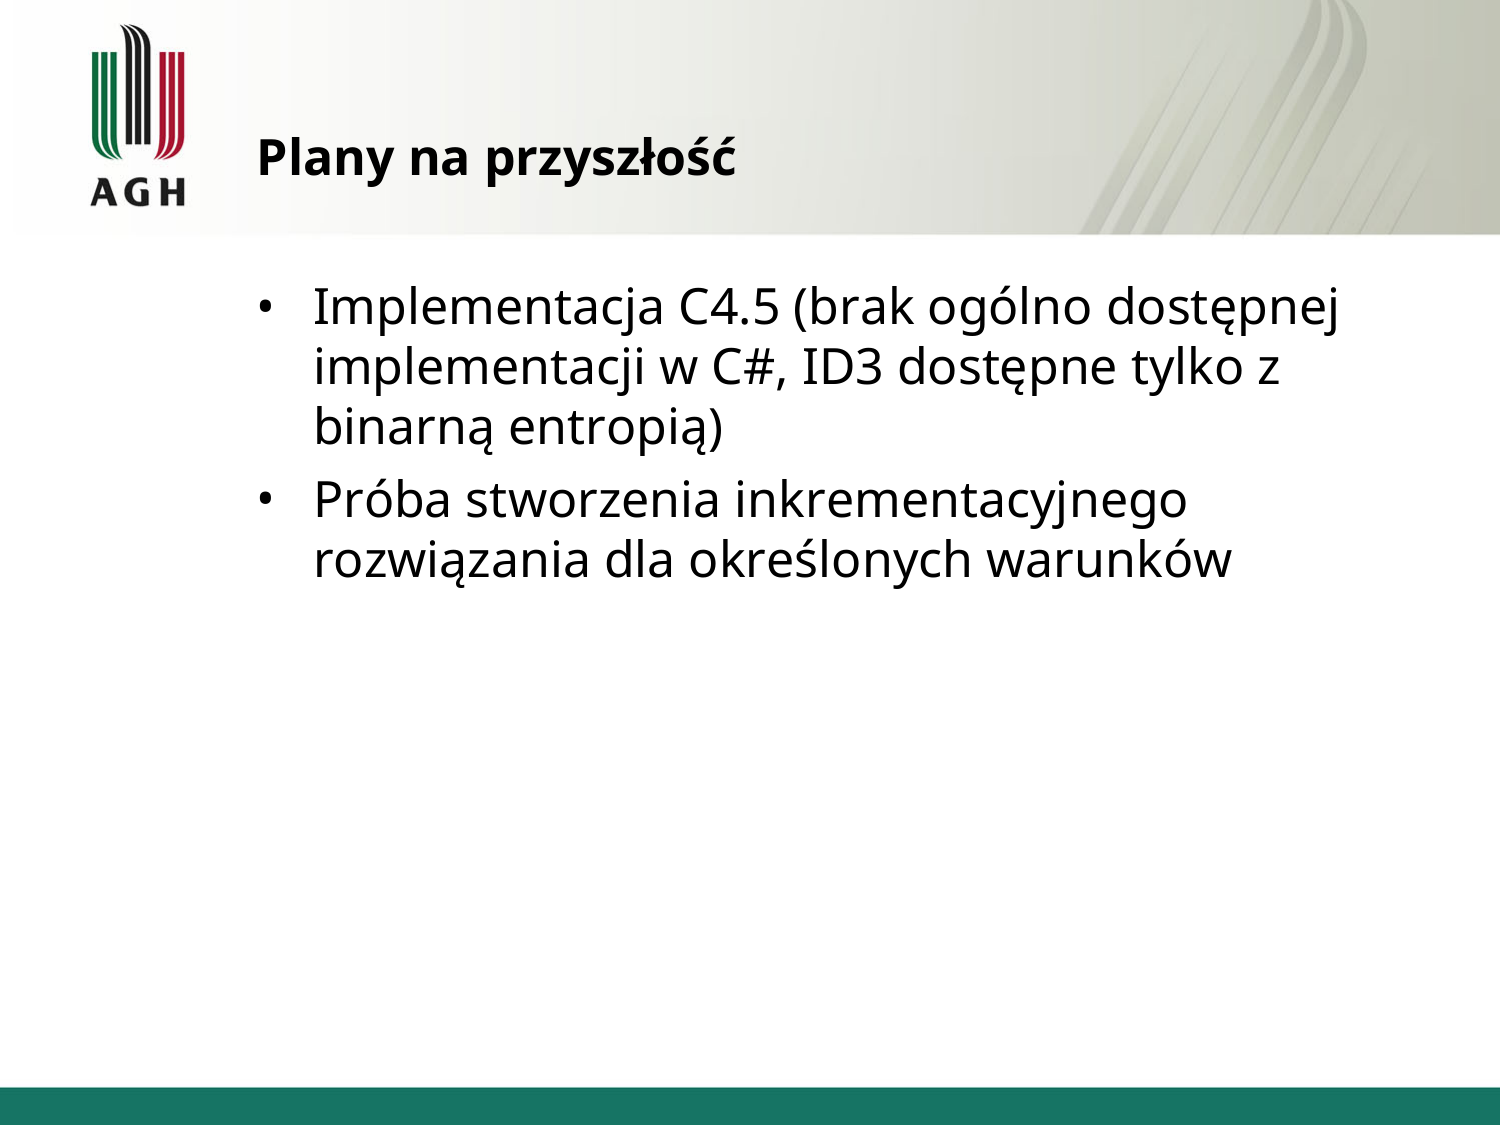

# Plany na przyszłość
Implementacja C4.5 (brak ogólno dostępnej implementacji w C#, ID3 dostępne tylko z binarną entropią)
Próba stworzenia inkrementacyjnego rozwiązania dla określonych warunków